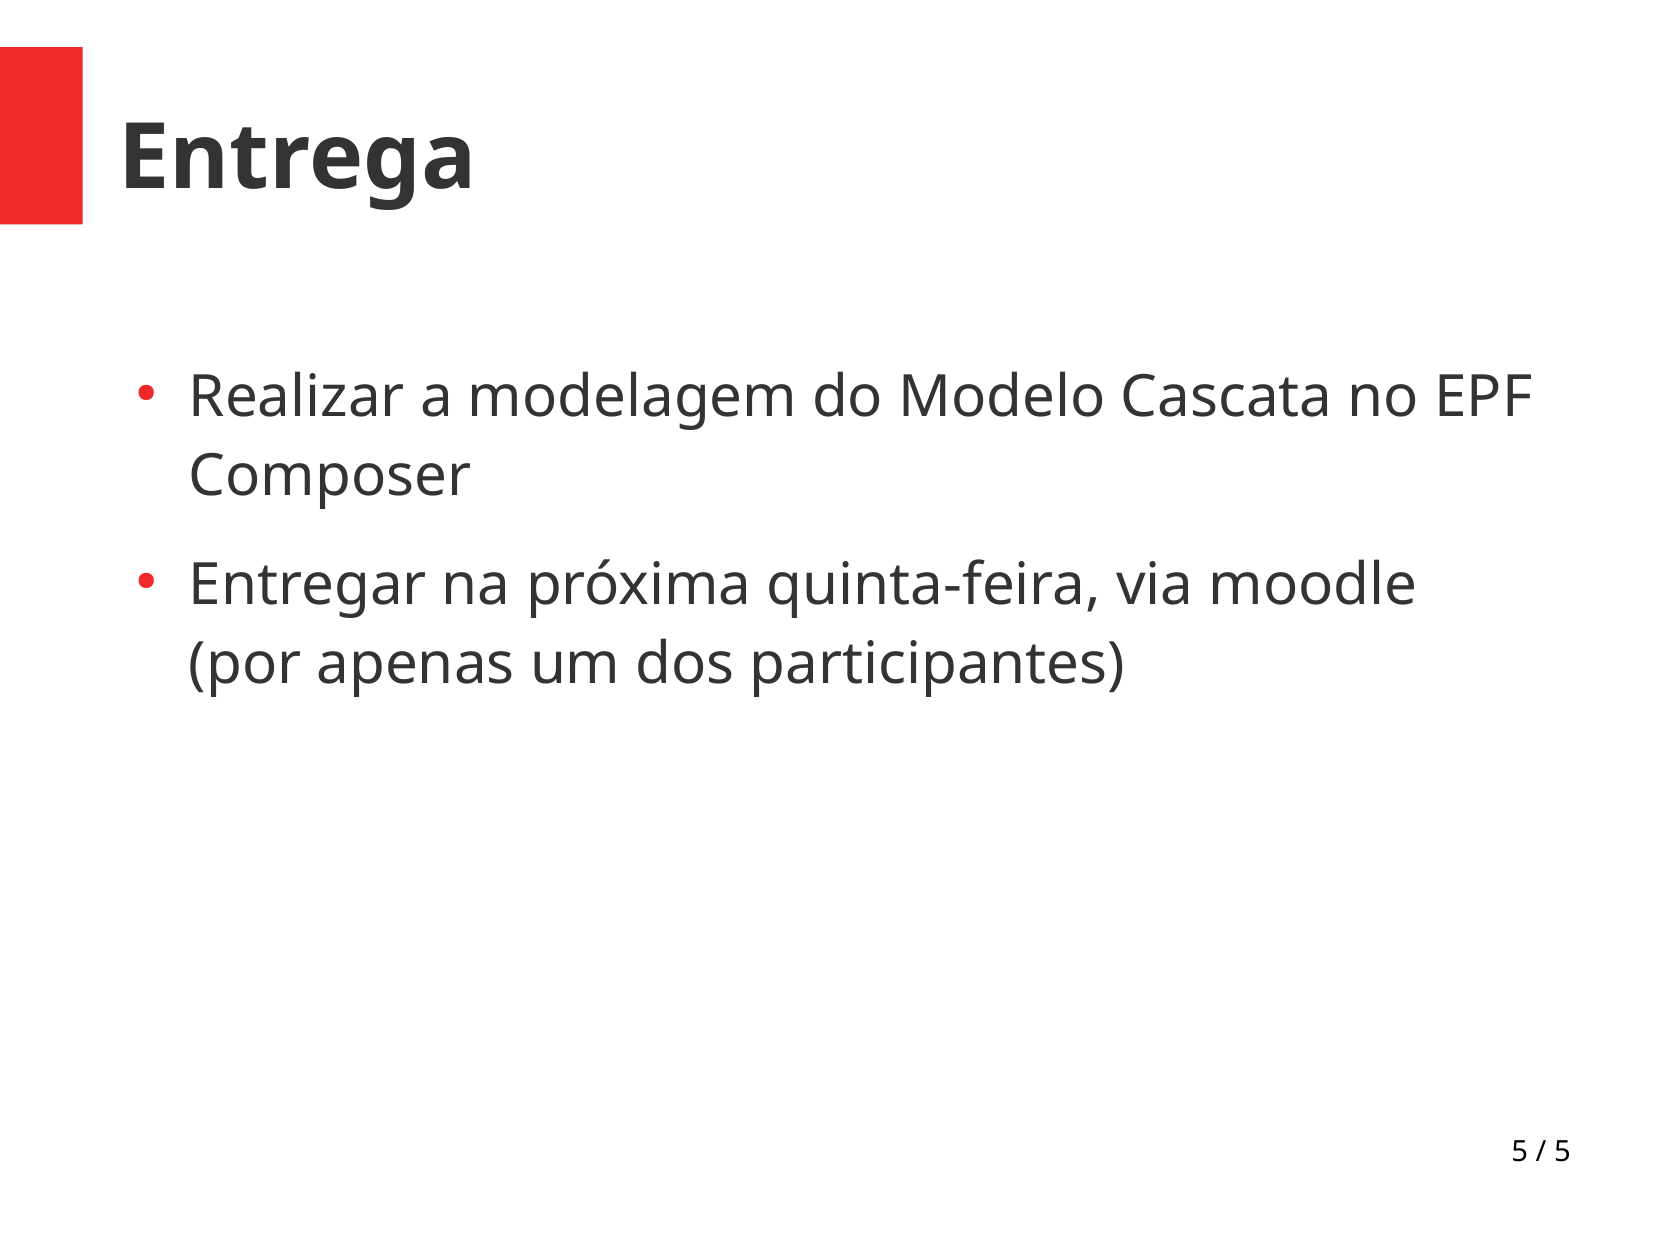

# Entrega
Realizar a modelagem do Modelo Cascata no EPF Composer
Entregar na próxima quinta-feira, via moodle (por apenas um dos participantes)
5